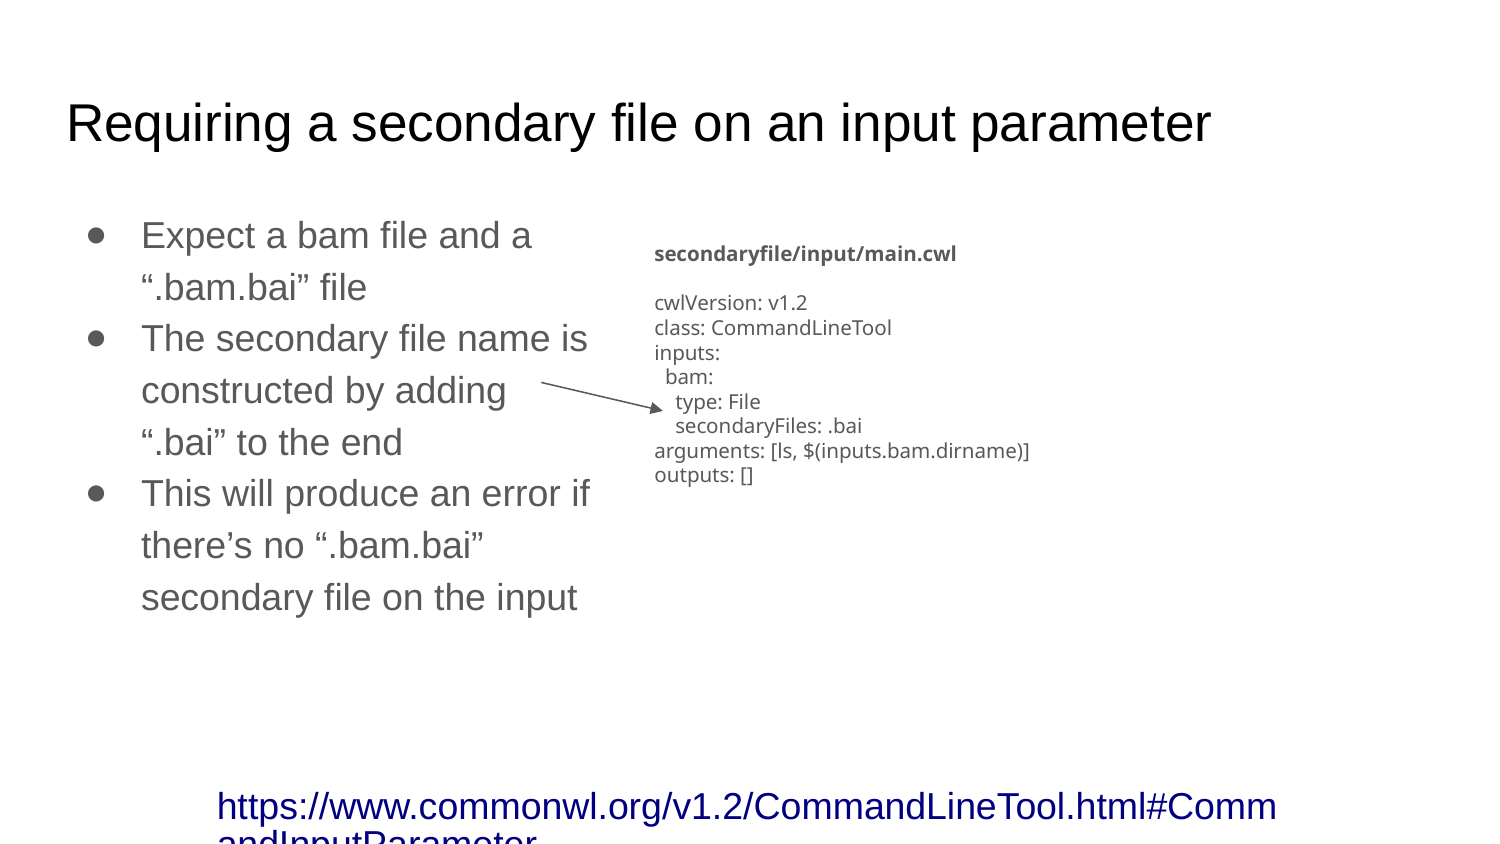

# Requiring a secondary file on an input parameter
Expect a bam file and a “.bam.bai” file
The secondary file name is constructed by adding “.bai” to the end
This will produce an error if there’s no “.bam.bai” secondary file on the input
secondaryfile/input/main.cwl
cwlVersion: v1.2
class: CommandLineTool
inputs:
 bam:
 type: File
 secondaryFiles: .bai
arguments: [ls, $(inputs.bam.dirname)]
outputs: []
https://www.commonwl.org/v1.2/CommandLineTool.html#CommandInputParameter